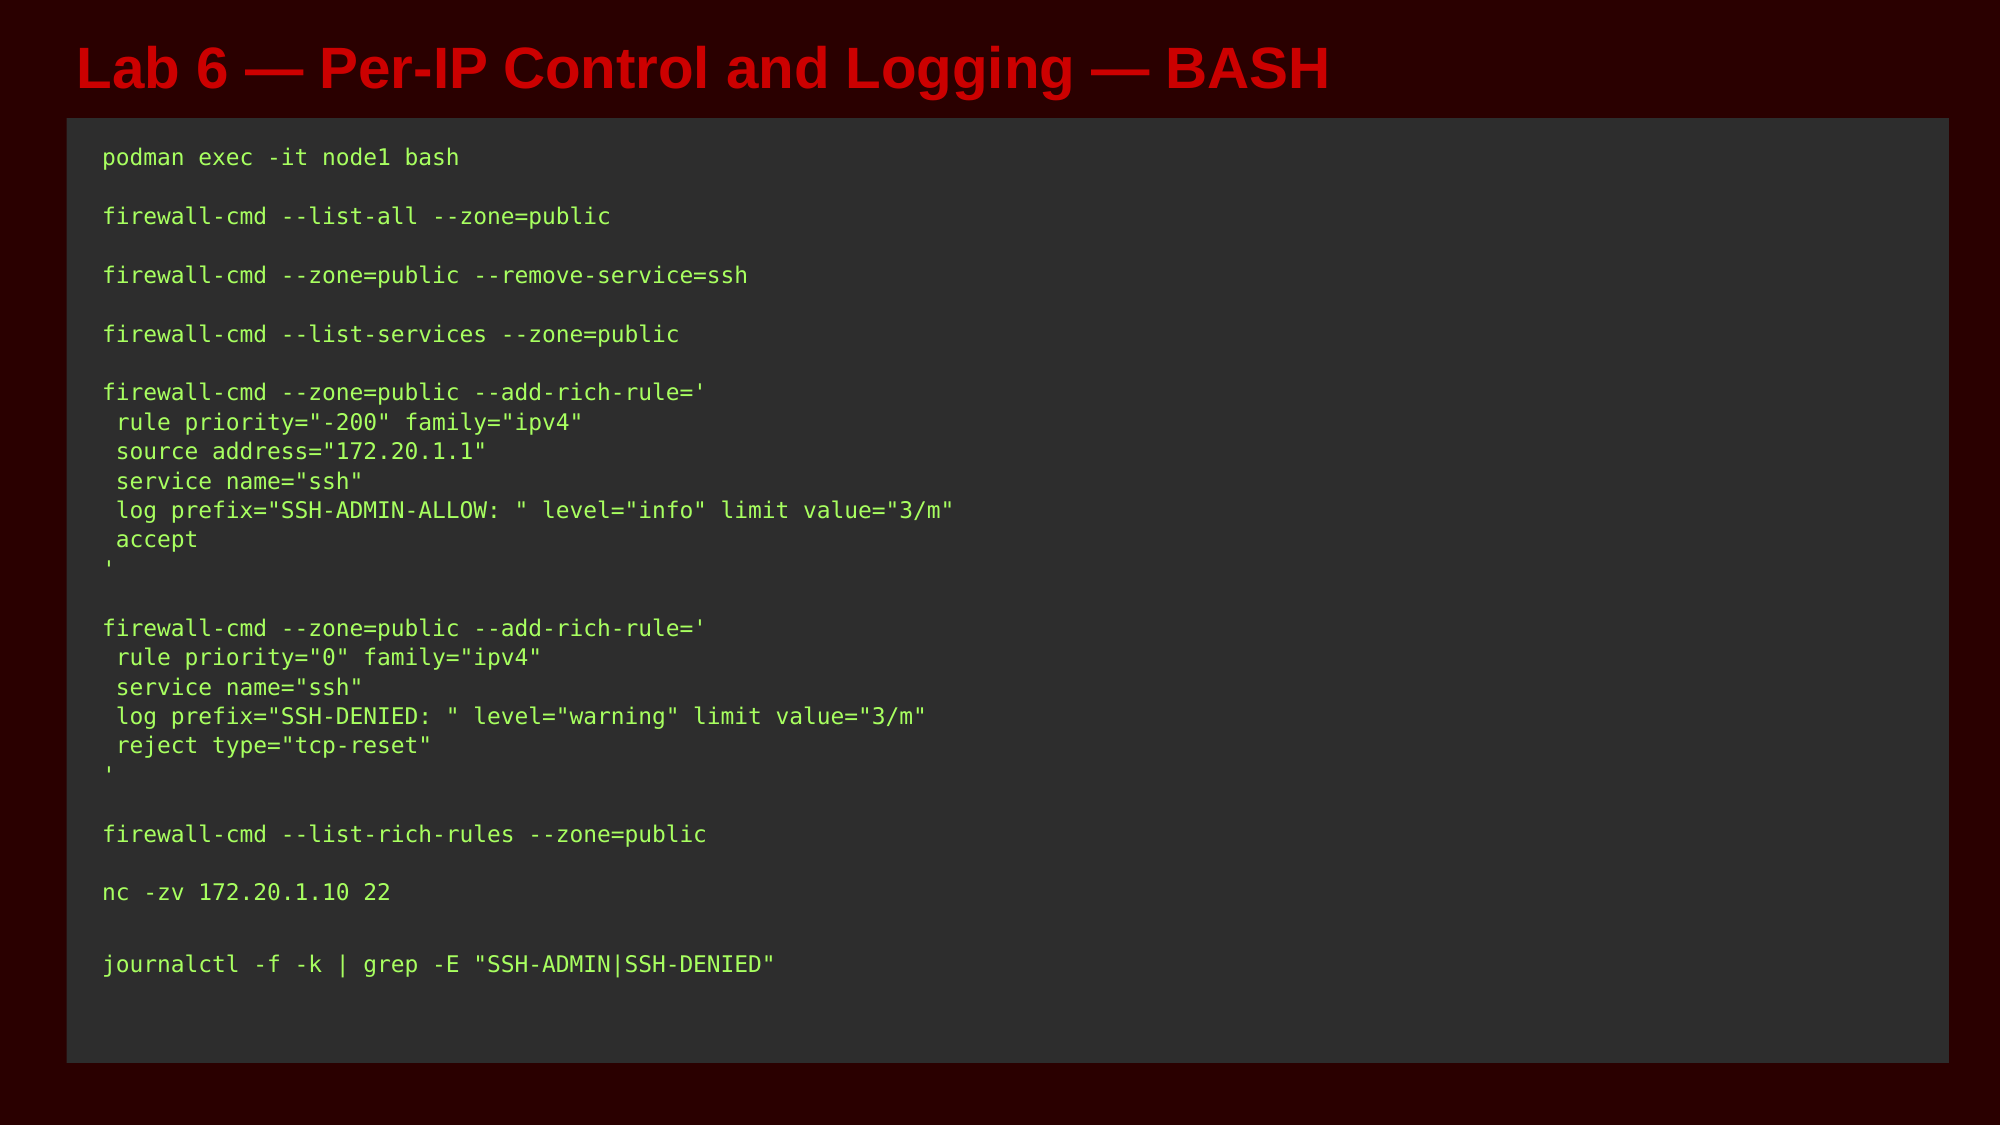

Lab 6 — Per-IP Control and Logging — BASH
podman exec -it node1 bash
firewall-cmd --list-all --zone=public
firewall-cmd --zone=public --remove-service=ssh
firewall-cmd --list-services --zone=public
firewall-cmd --zone=public --add-rich-rule='
 rule priority="-200" family="ipv4"
 source address="172.20.1.1"
 service name="ssh"
 log prefix="SSH-ADMIN-ALLOW: " level="info" limit value="3/m"
 accept
'
firewall-cmd --zone=public --add-rich-rule='
 rule priority="0" family="ipv4"
 service name="ssh"
 log prefix="SSH-DENIED: " level="warning" limit value="3/m"
 reject type="tcp-reset"
'
firewall-cmd --list-rich-rules --zone=public
nc -zv 172.20.1.10 22
journalctl -f -k | grep -E "SSH-ADMIN|SSH-DENIED"